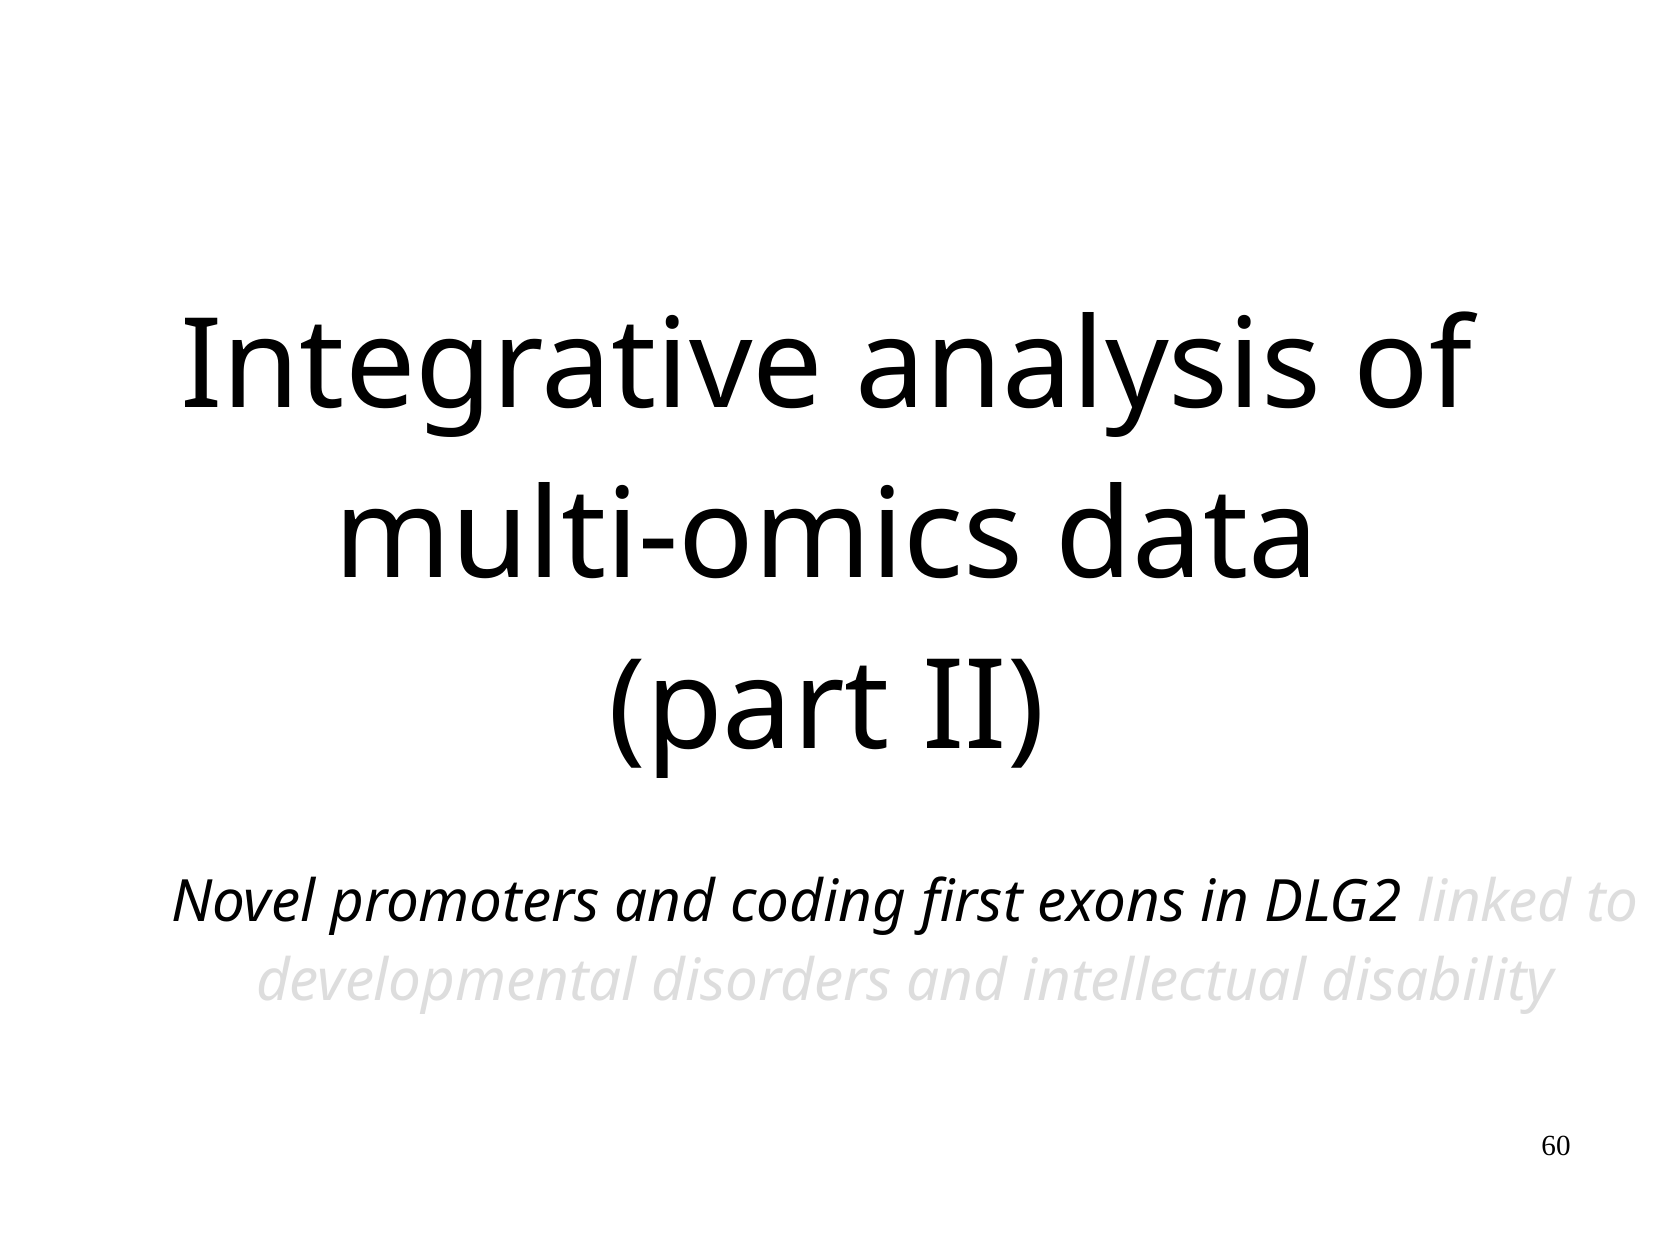

Integrative analysis of multi-omics data
(part II)
Novel promoters and coding first exons in DLG2 linked to
developmental disorders and intellectual disability
60